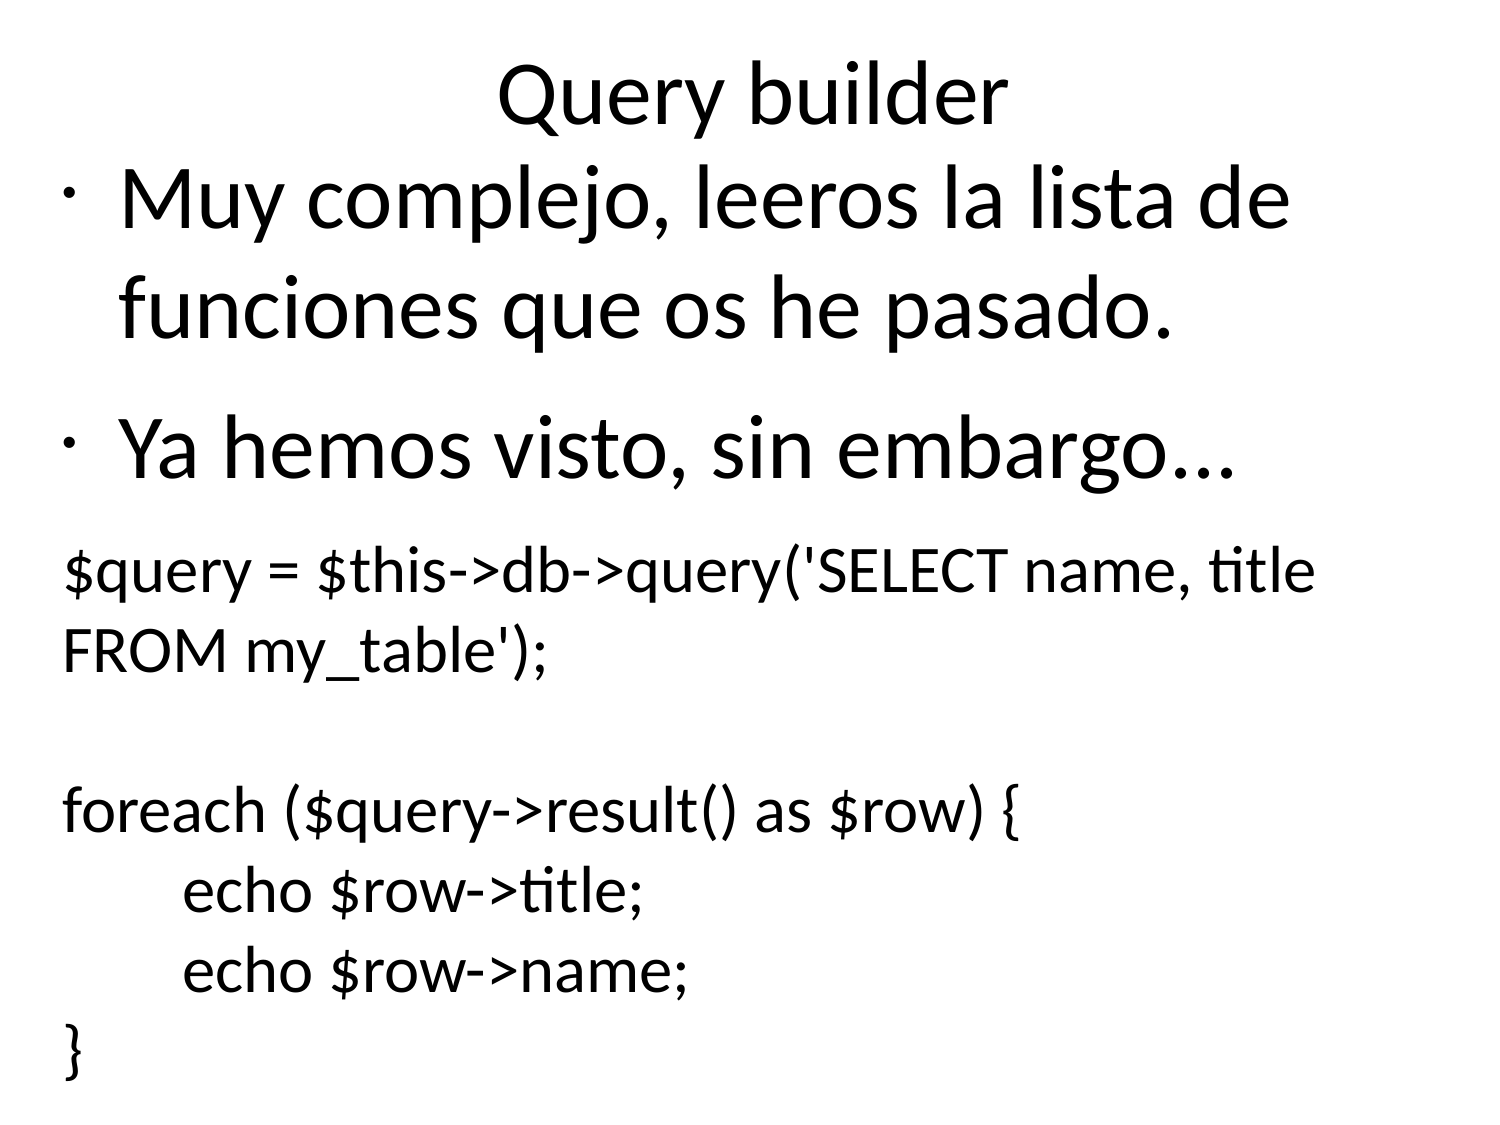

# Query builder
Muy complejo, leeros la lista de funciones que os he pasado.
Ya hemos visto, sin embargo...
$query = $this->db->query('SELECT name, title FROM my_table');
foreach ($query->result() as $row) {
 echo $row->title;
 echo $row->name;
}